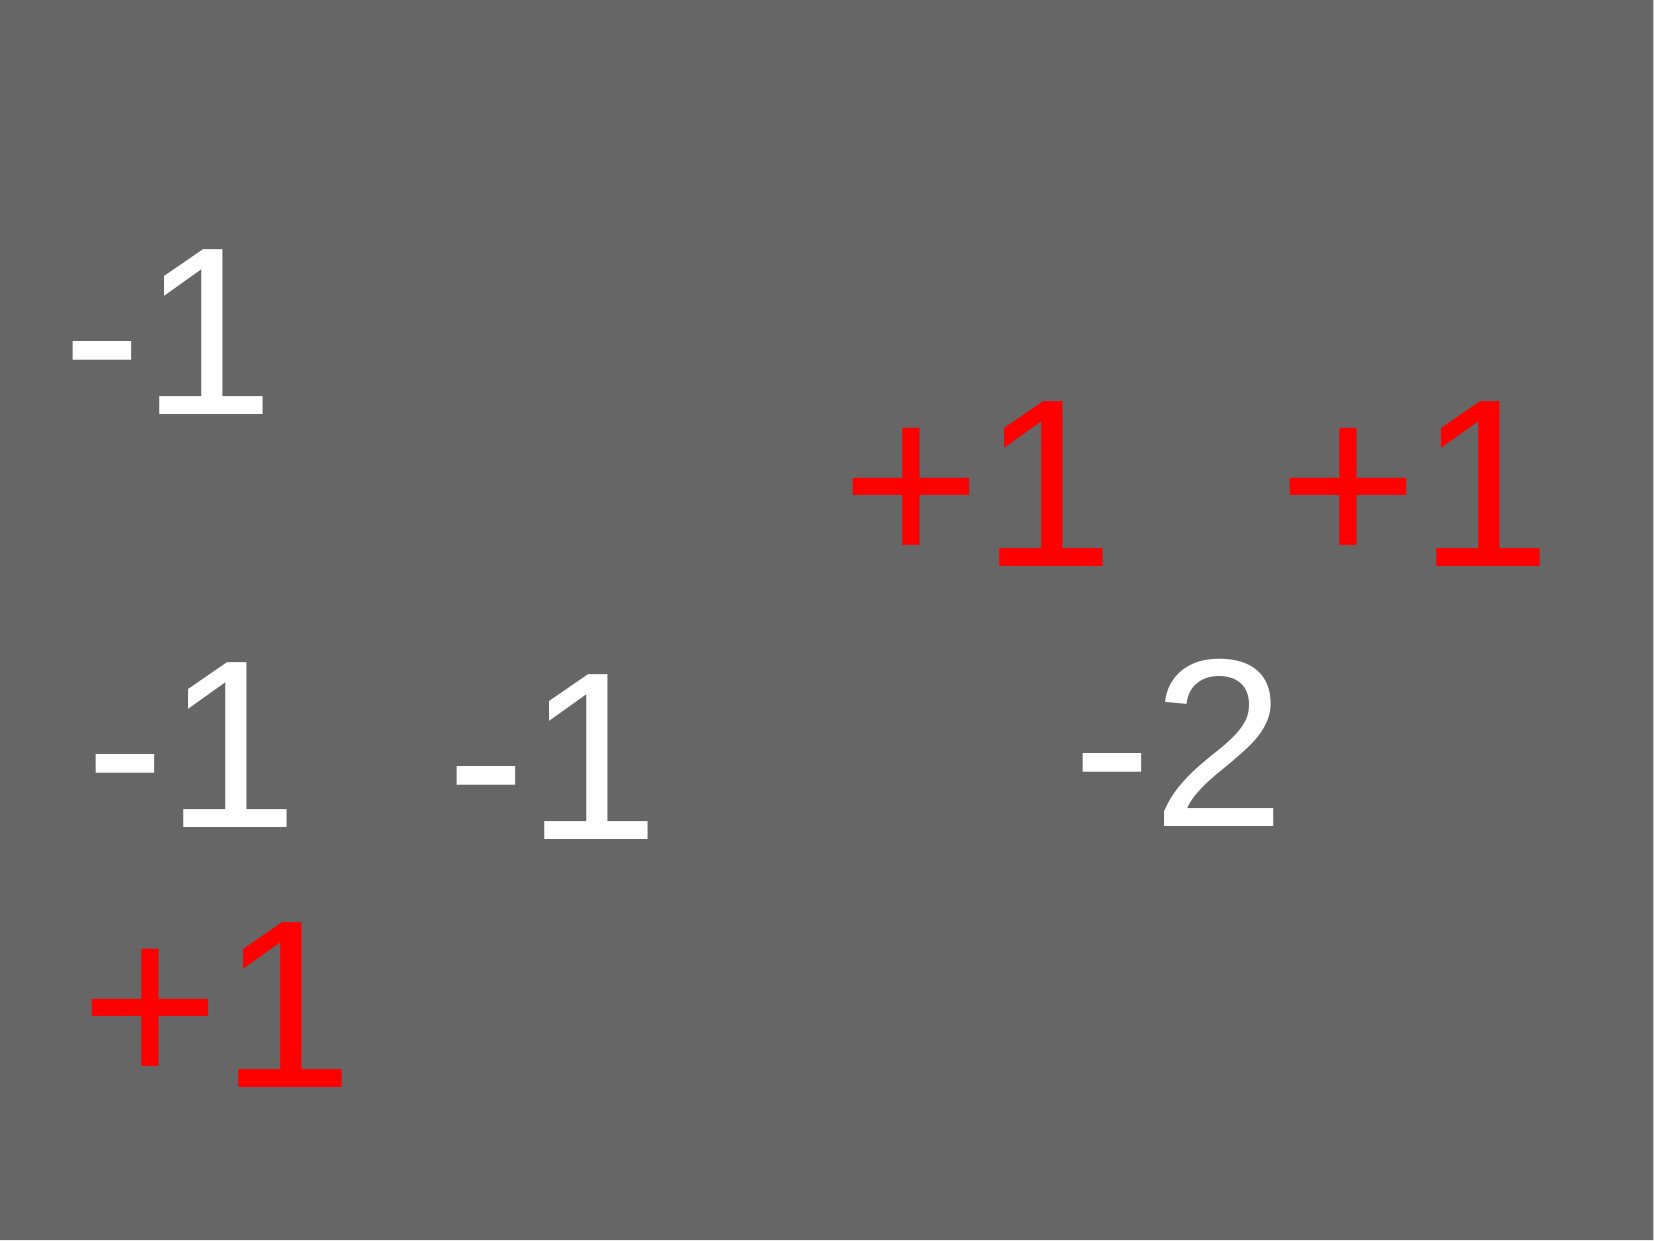

-1
+1
+1
+6
-2
-1
-1
+1